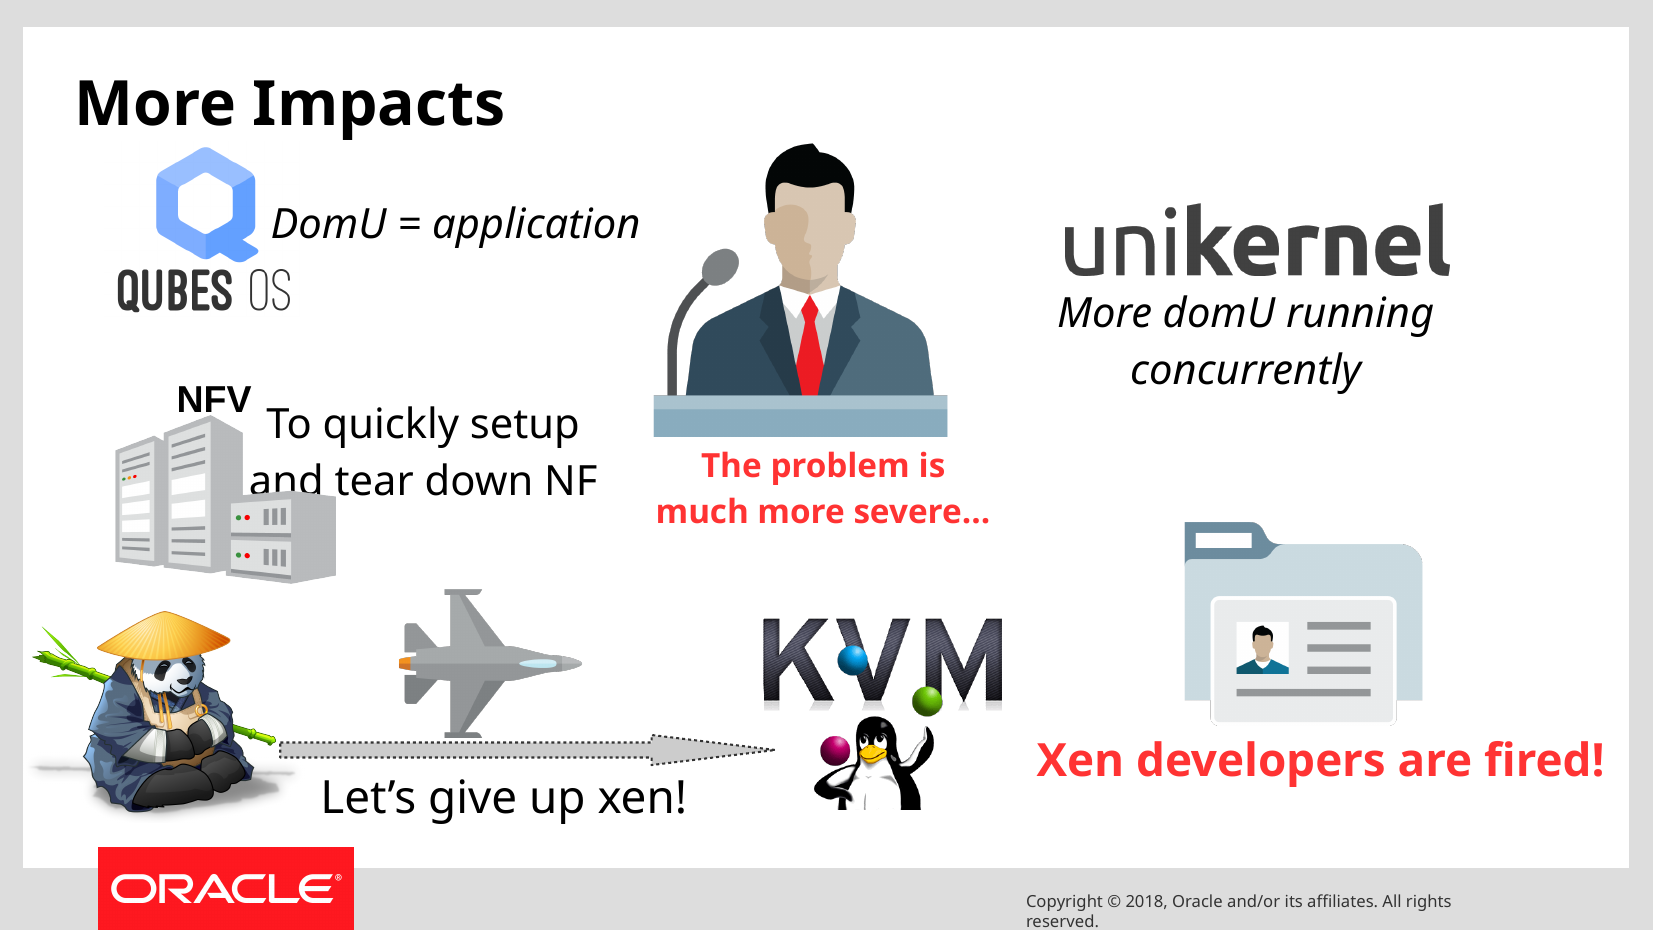

More Impacts
DomU = application
More domU running concurrently
NFV
To quickly setup
and tear down NF
The problem is
much more severe...
Xen developers are fired!
Let’s give up xen!
Copyright © 2018, Oracle and/or its affiliates. All rights reserved.